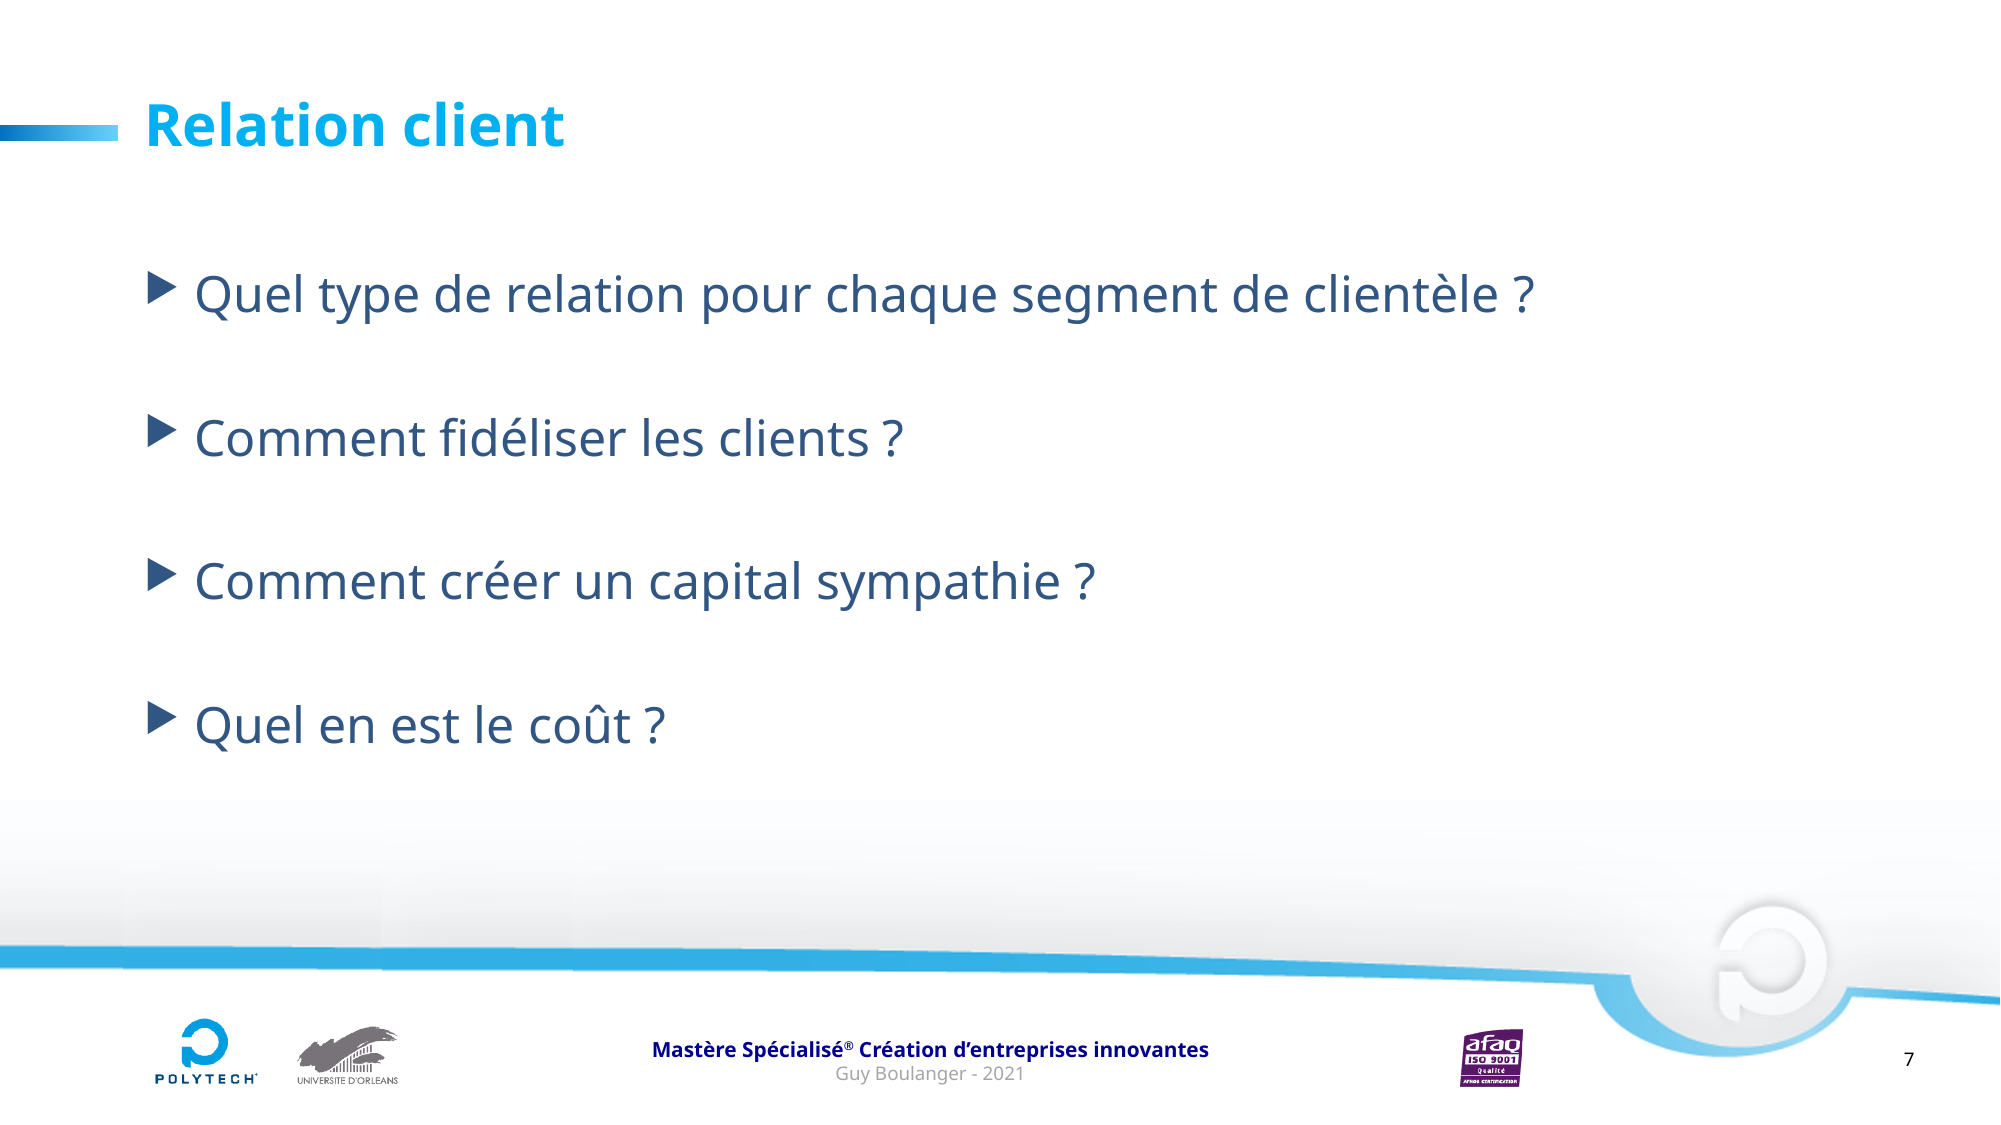

# Relation client
 Quel type de relation pour chaque segment de clientèle ?
 Comment fidéliser les clients ?
 Comment créer un capital sympathie ?
 Quel en est le coût ?
Mastère Spécialisé® Création d’entreprises innovantes
Guy Boulanger - 2021
7